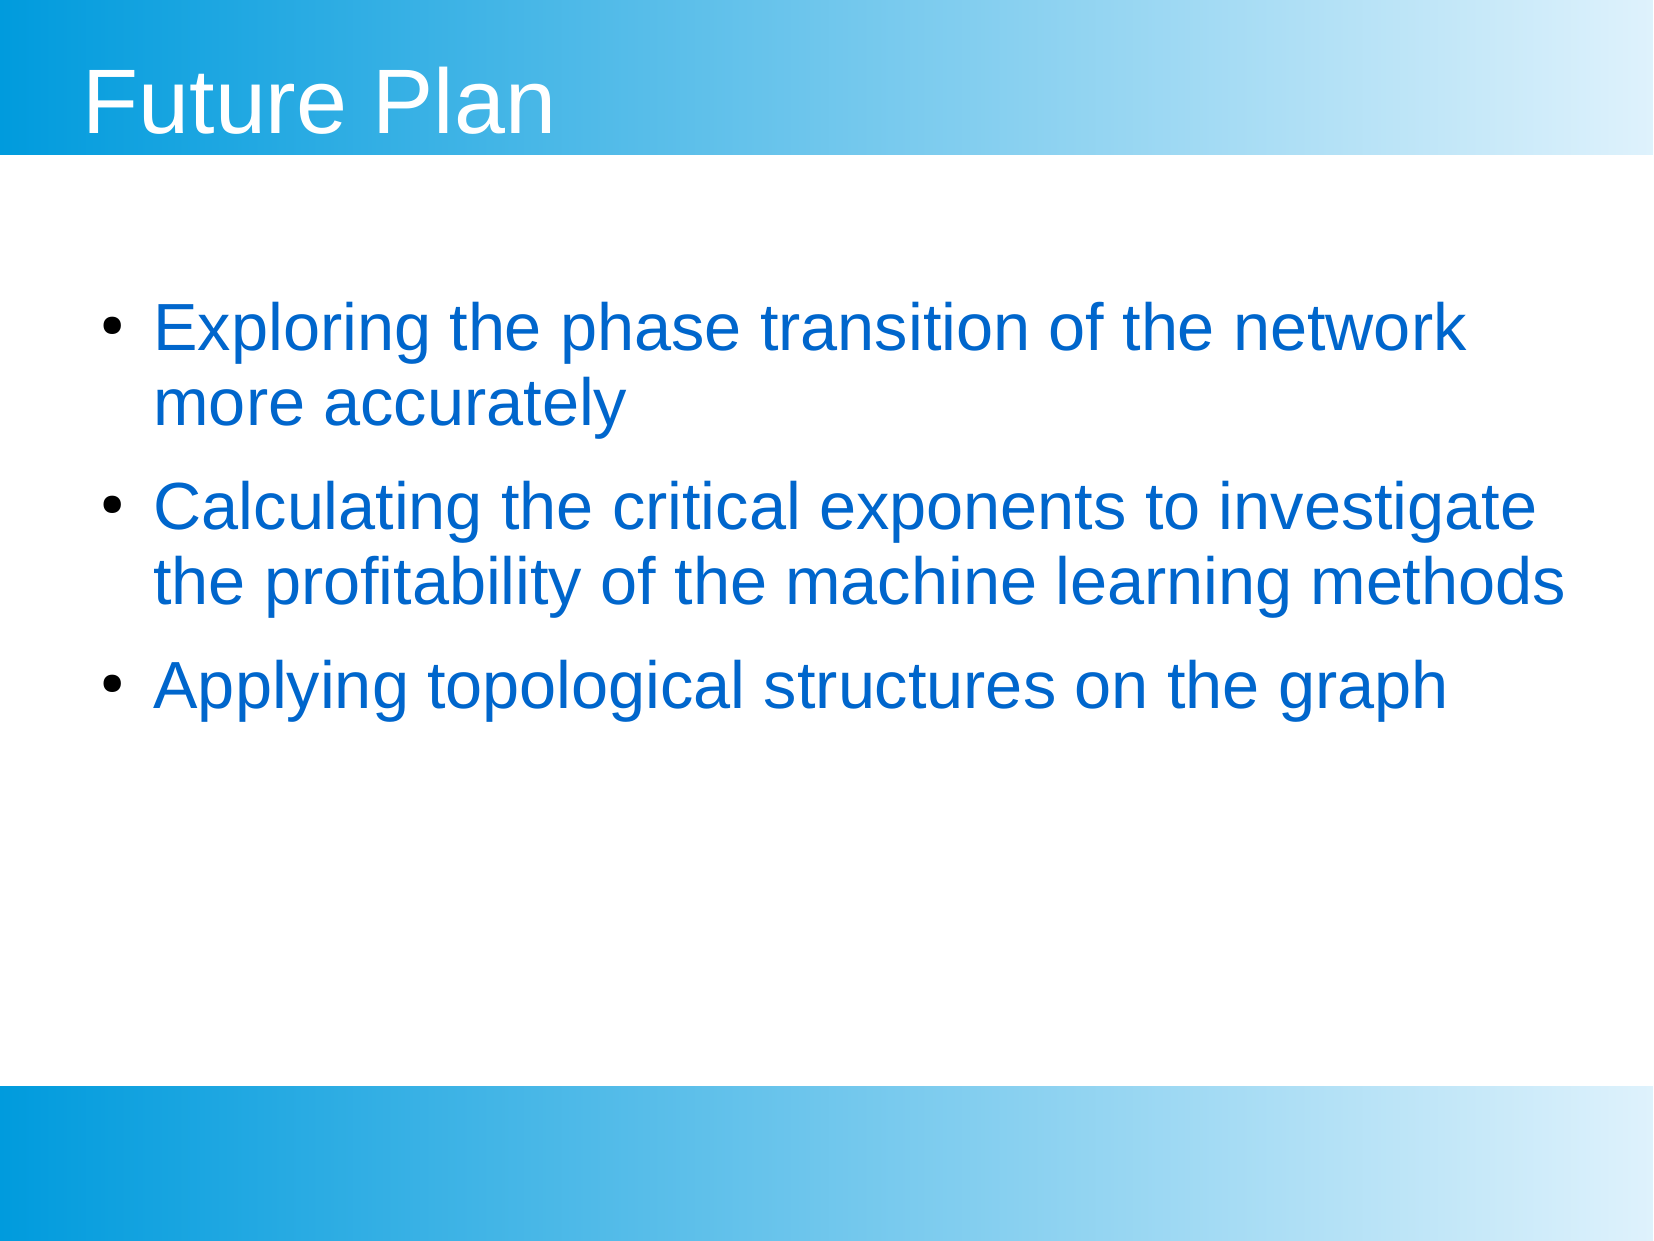

# Future Plan
Exploring the phase transition of the network more accurately
Calculating the critical exponents to investigate the profitability of the machine learning methods
Applying topological structures on the graph